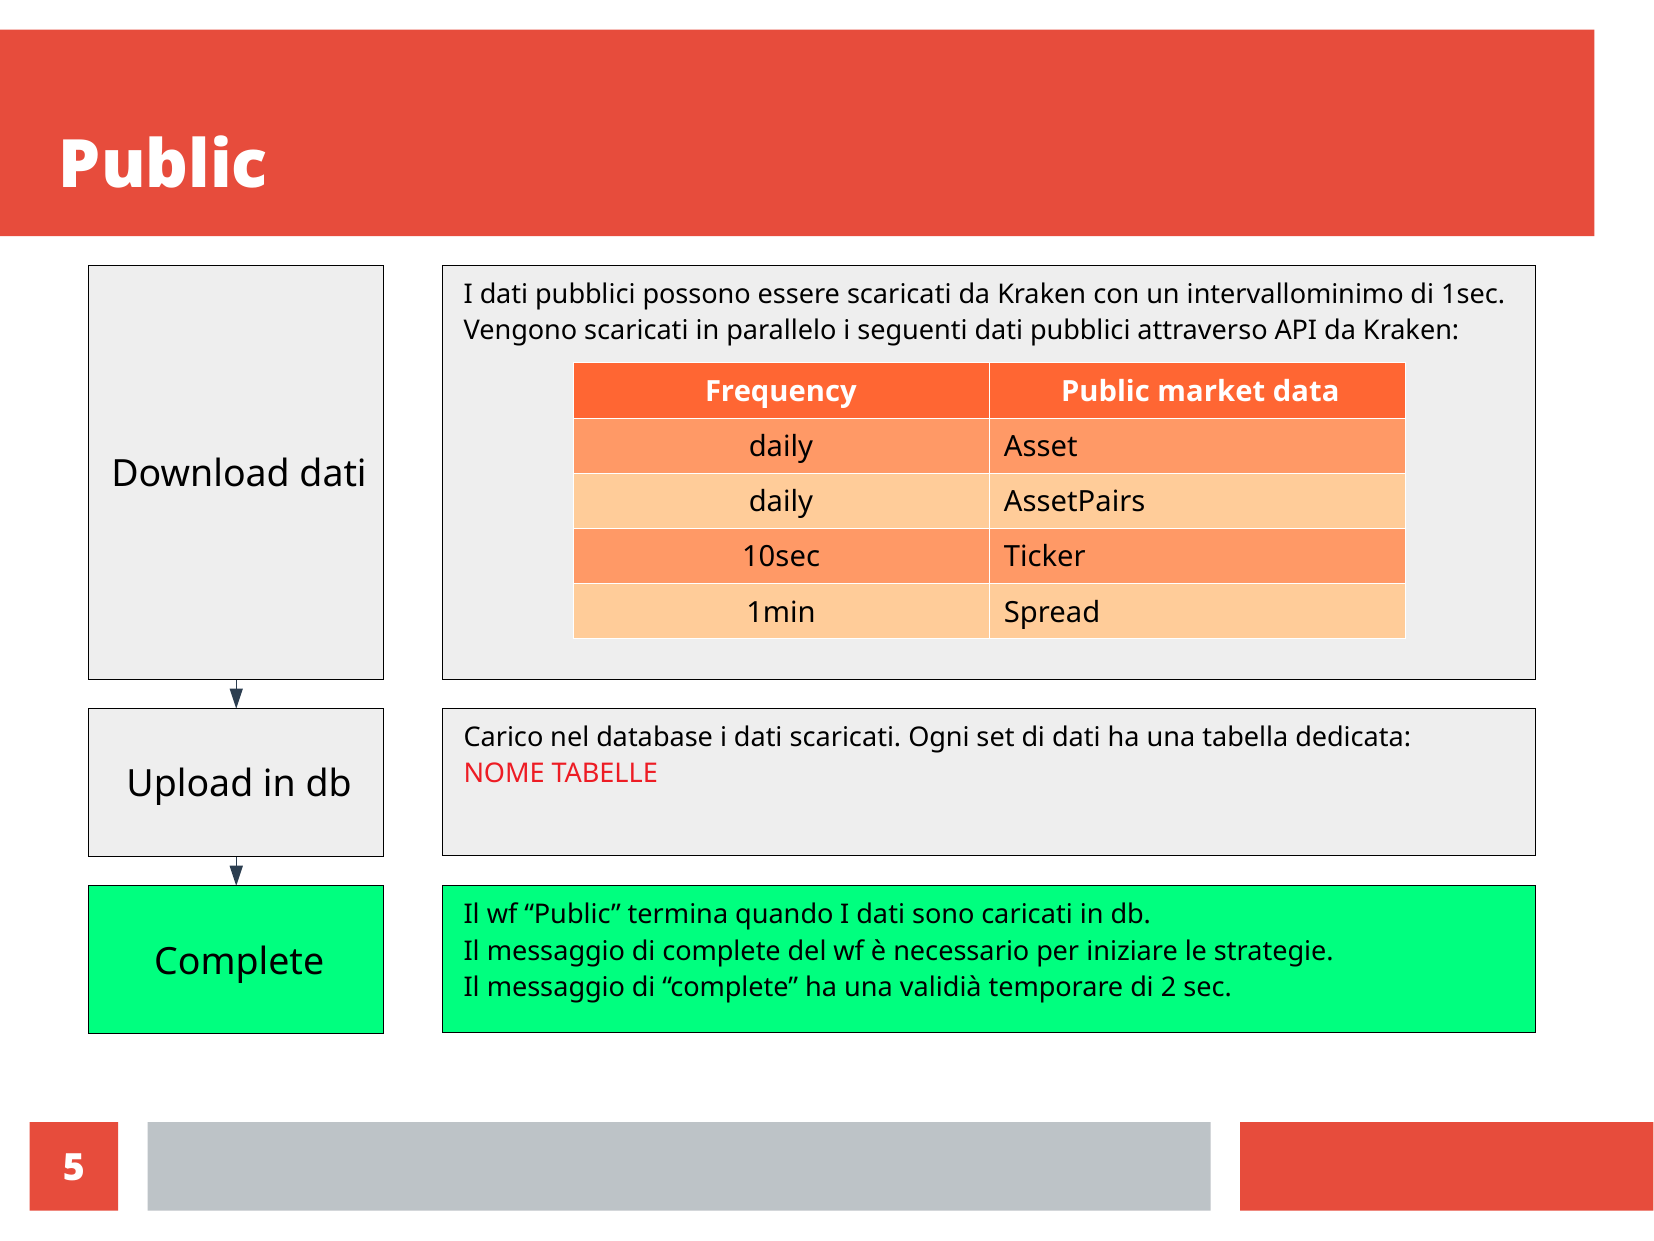

# Public
Download dati
I dati pubblici possono essere scaricati da Kraken con un intervallominimo di 1sec.
Vengono scaricati in parallelo i seguenti dati pubblici attraverso API da Kraken:
| Public market data | Frequency |
| --- | --- |
| Asset | daily |
| AssetPairs | daily |
| Ticker | 10sec |
| Spread | 1min |
Upload in db
Carico nel database i dati scaricati. Ogni set di dati ha una tabella dedicata:
NOME TABELLE
Complete
Il wf “Public” termina quando I dati sono caricati in db.
Il messaggio di complete del wf è necessario per iniziare le strategie.
Il messaggio di “complete” ha una validià temporare di 2 sec.
5